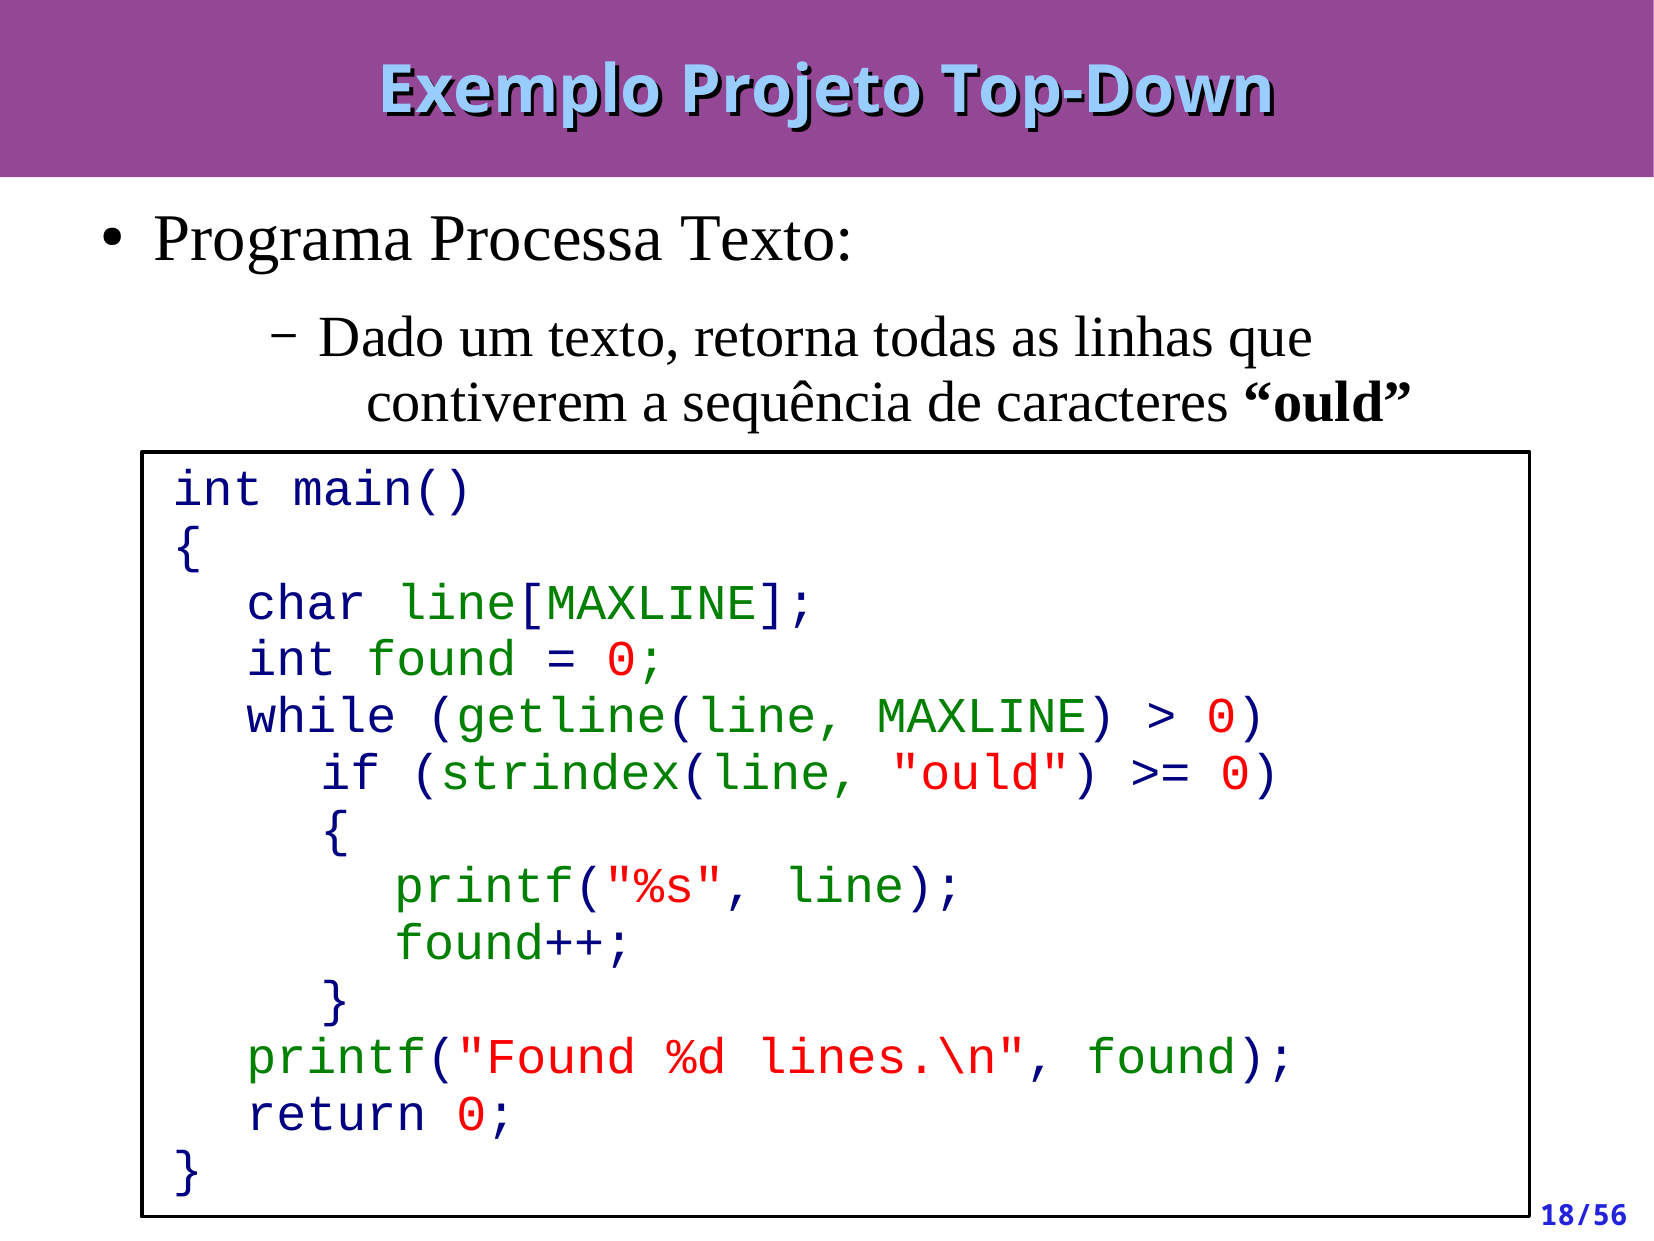

# Exemplo Projeto Top-Down
Programa Processa Texto:
Dado um texto, retorna todas as linhas que contiverem a sequência de caracteres “ould”
int main()
{
	char line[MAXLINE];
	int found = 0;
	while (getline(line, MAXLINE) > 0)
		if (strindex(line, "ould") >= 0)
		{
			printf("%s", line);
			found++;
		}
	printf("Found %d lines.\n", found);
	return 0;
}
18